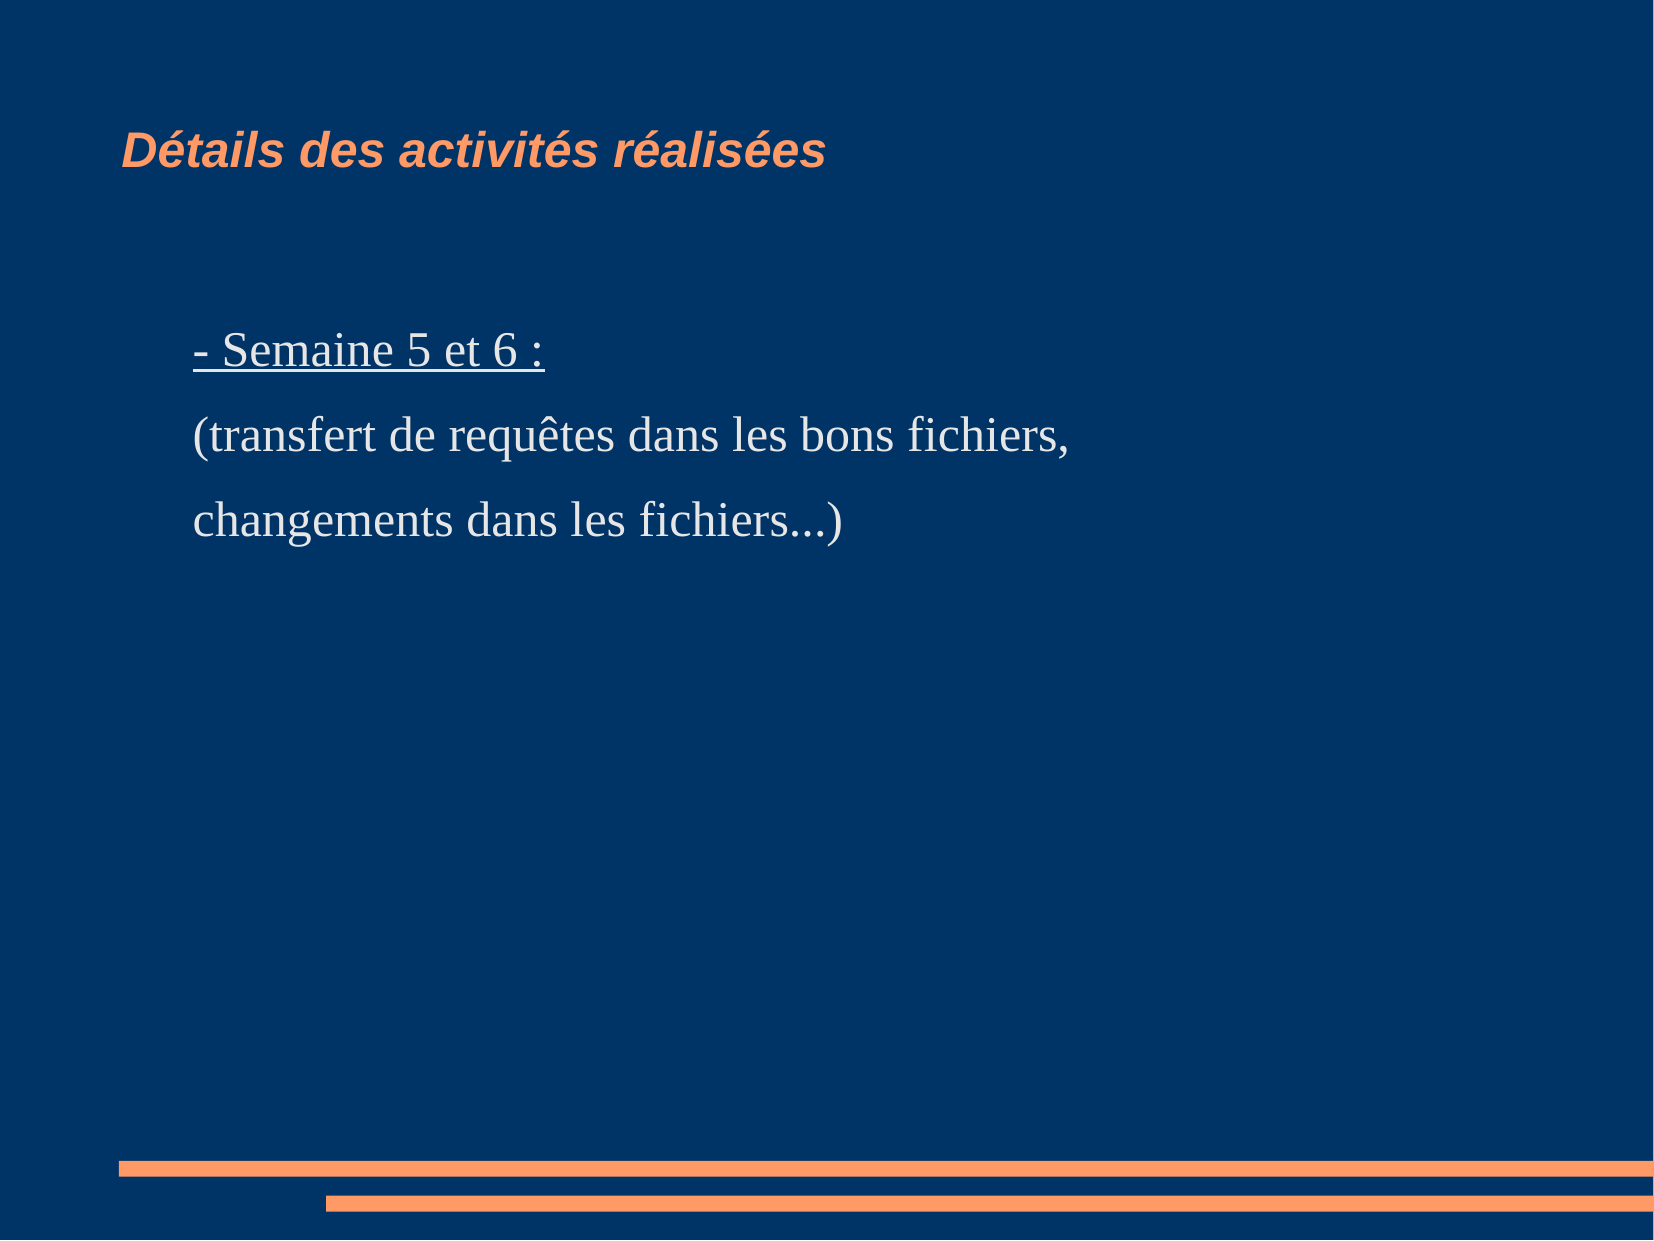

# Détails des activités réalisées
- Semaine 5 et 6 :
(transfert de requêtes dans les bons fichiers,
changements dans les fichiers...)